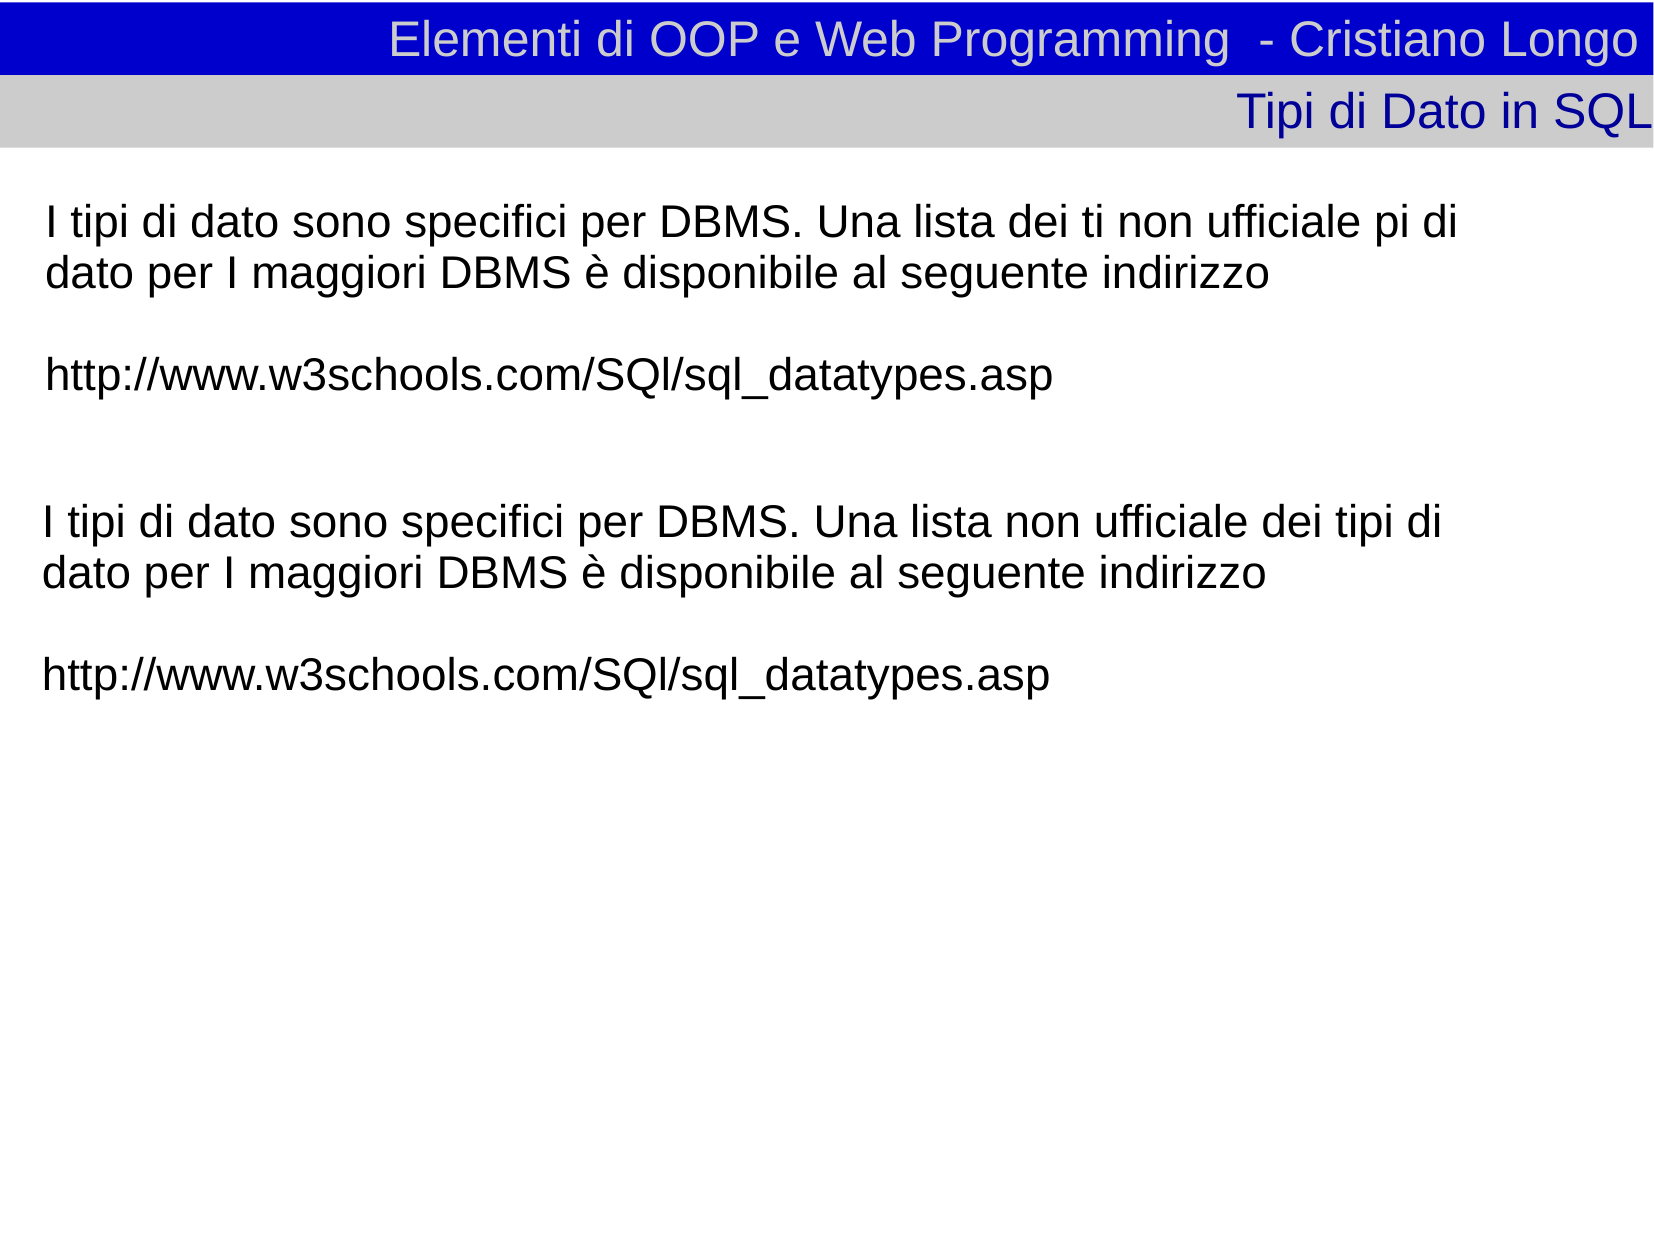

# Elementi di OOP e Web Programming - Cristiano Longo
Tipi di Dato in SQL
I tipi di dato sono specifici per DBMS. Una lista dei ti non ufficiale pi di dato per I maggiori DBMS è disponibile al seguente indirizzo
http://www.w3schools.com/SQl/sql_datatypes.asp
I tipi di dato sono specifici per DBMS. Una lista non ufficiale dei tipi di dato per I maggiori DBMS è disponibile al seguente indirizzo
http://www.w3schools.com/SQl/sql_datatypes.asp